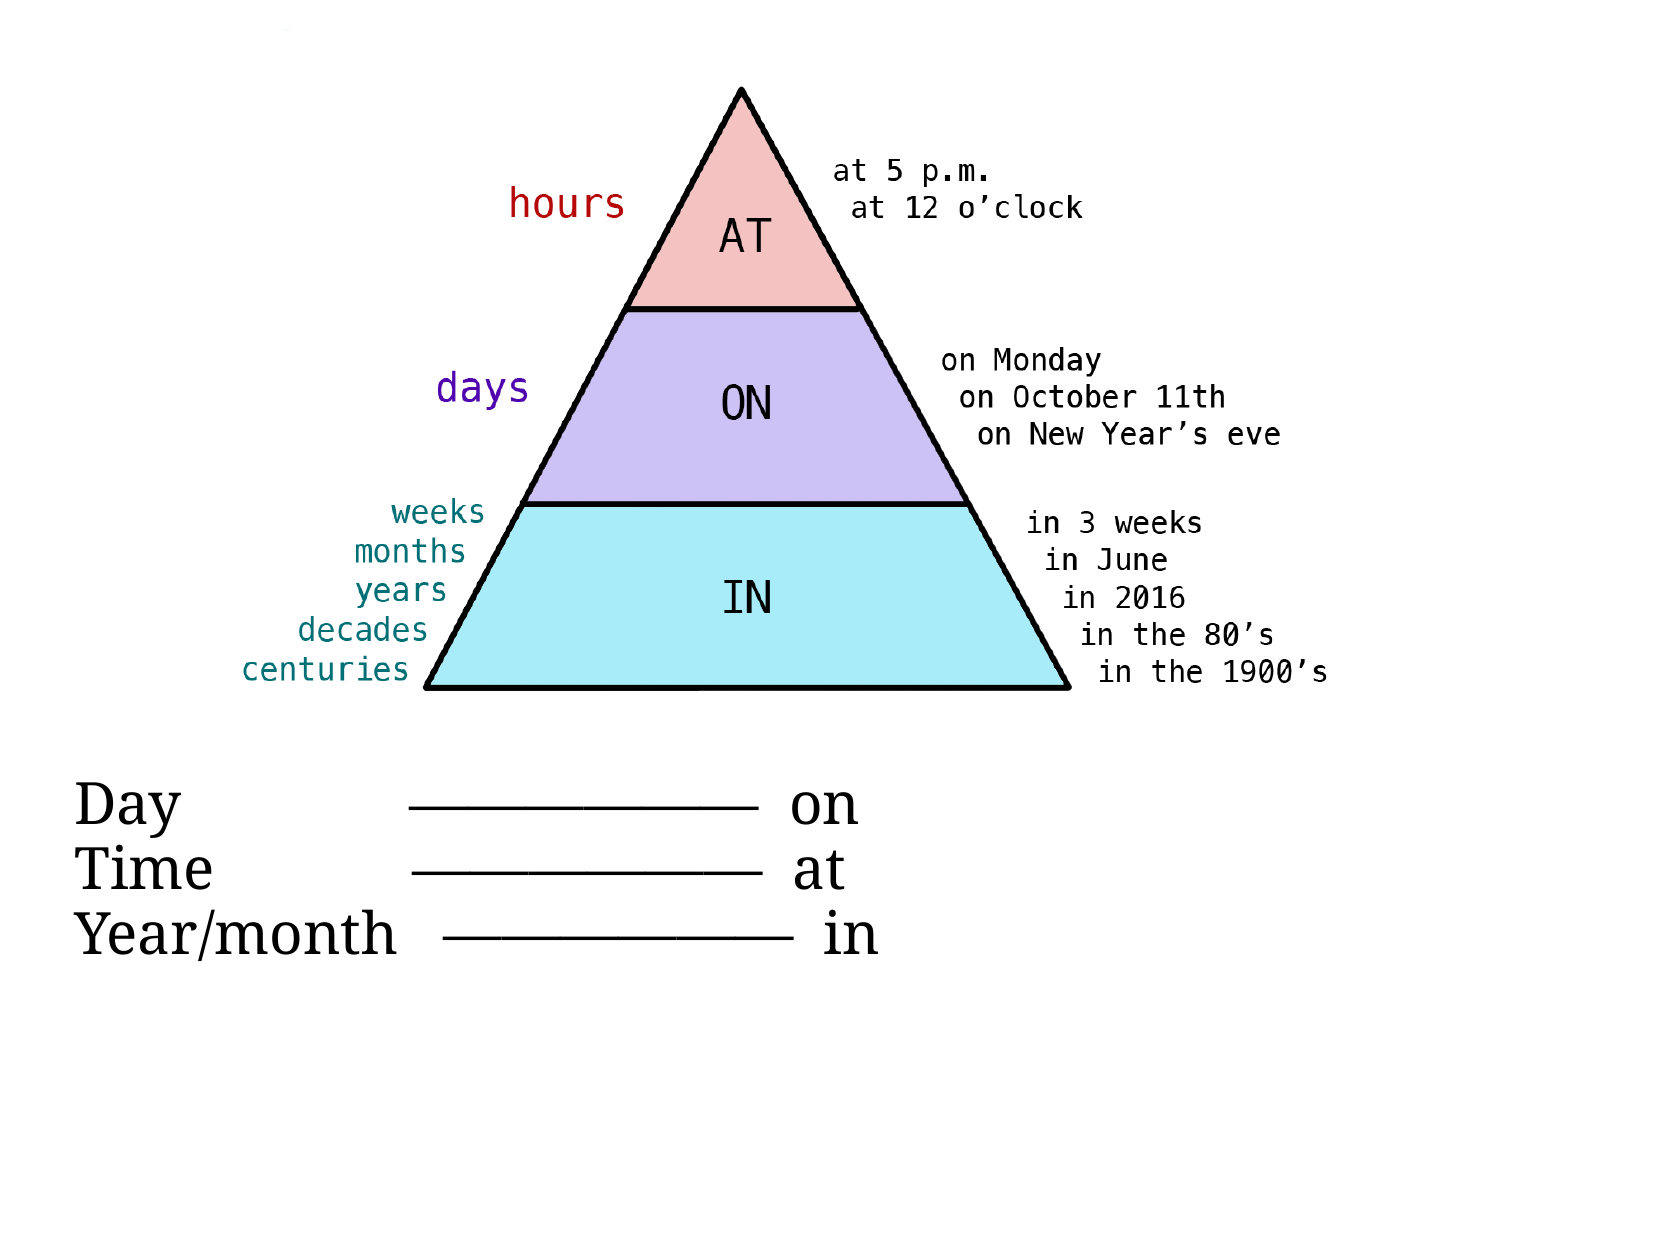

Day —————— on
Time —————— at
Year/month —————— in